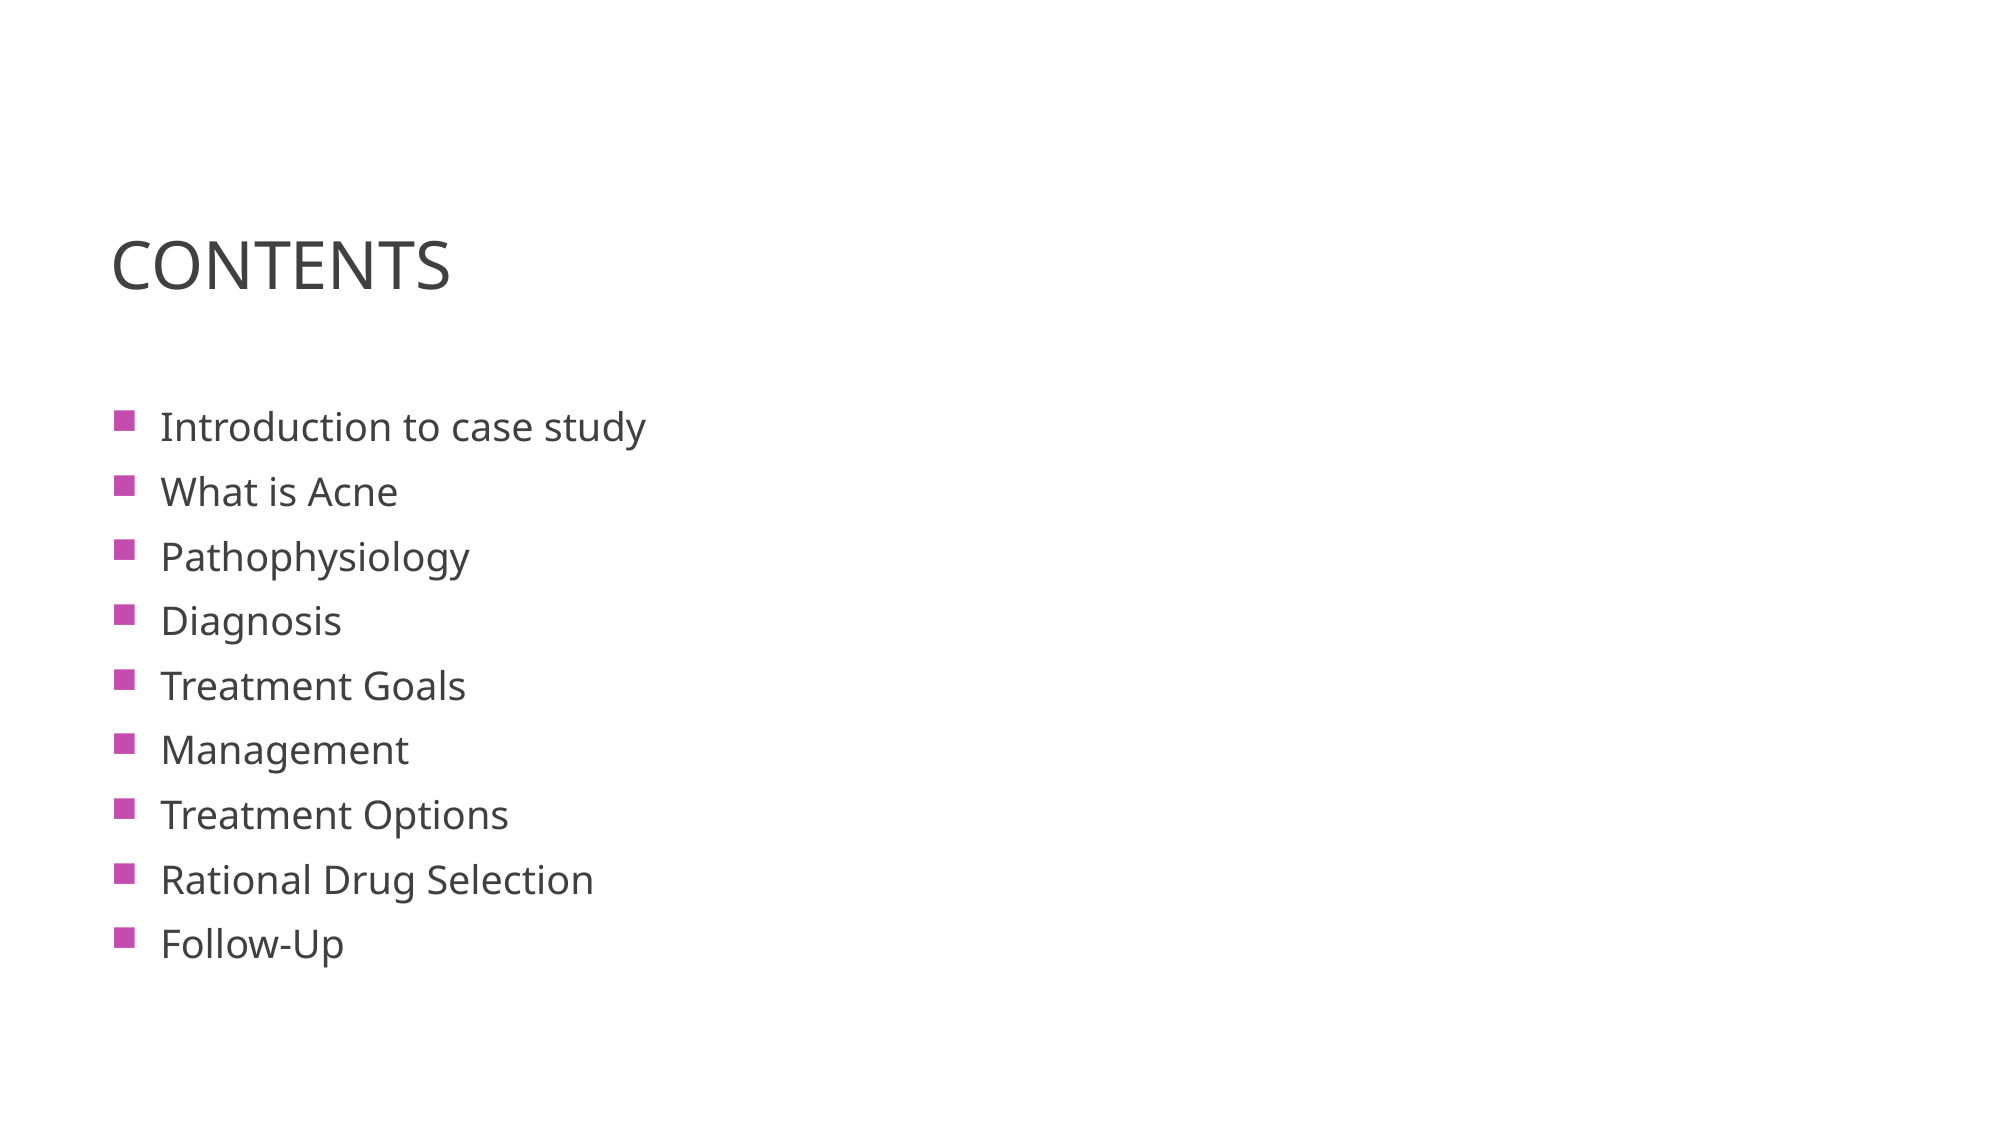

# Contents
Introduction to case study
What is Acne
Pathophysiology
Diagnosis
Treatment Goals
Management
Treatment Options
Rational Drug Selection
Follow-Up